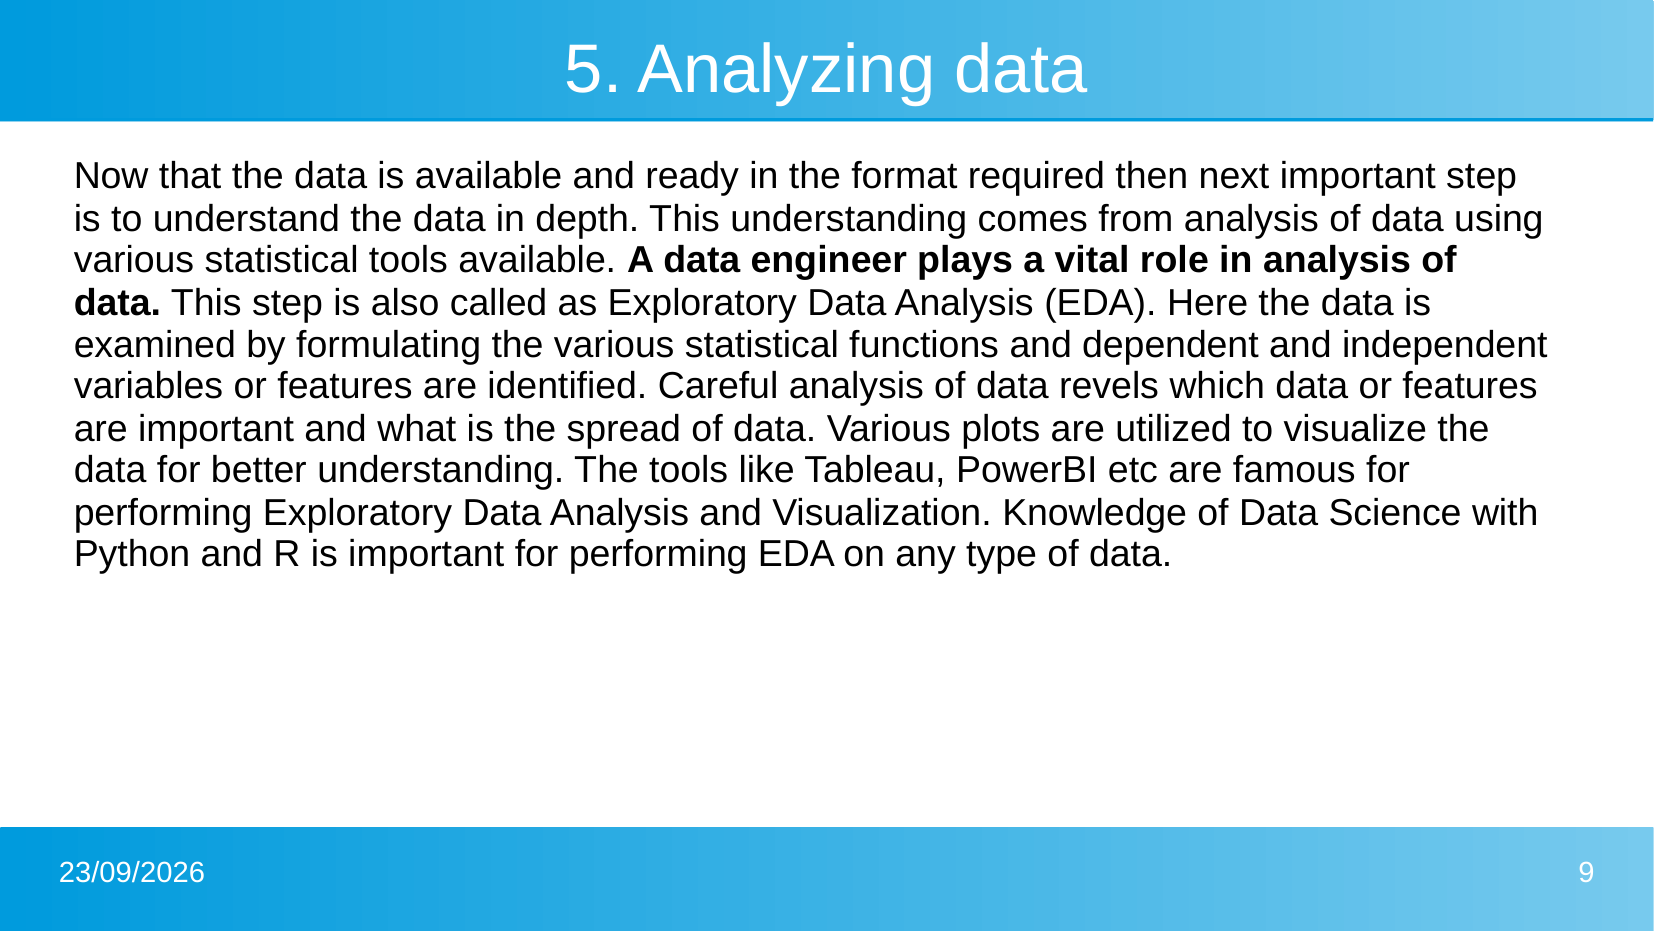

# 5. Analyzing data
Now that the data is available and ready in the format required then next important step is to understand the data in depth. This understanding comes from analysis of data using various statistical tools available. A data engineer plays a vital role in analysis of data. This step is also called as Exploratory Data Analysis (EDA). Here the data is examined by formulating the various statistical functions and dependent and independent variables or features are identified. Careful analysis of data revels which data or features are important and what is the spread of data. Various plots are utilized to visualize the data for better understanding. The tools like Tableau, PowerBI etc are famous for performing Exploratory Data Analysis and Visualization. Knowledge of Data Science with Python and R is important for performing EDA on any type of data.
9